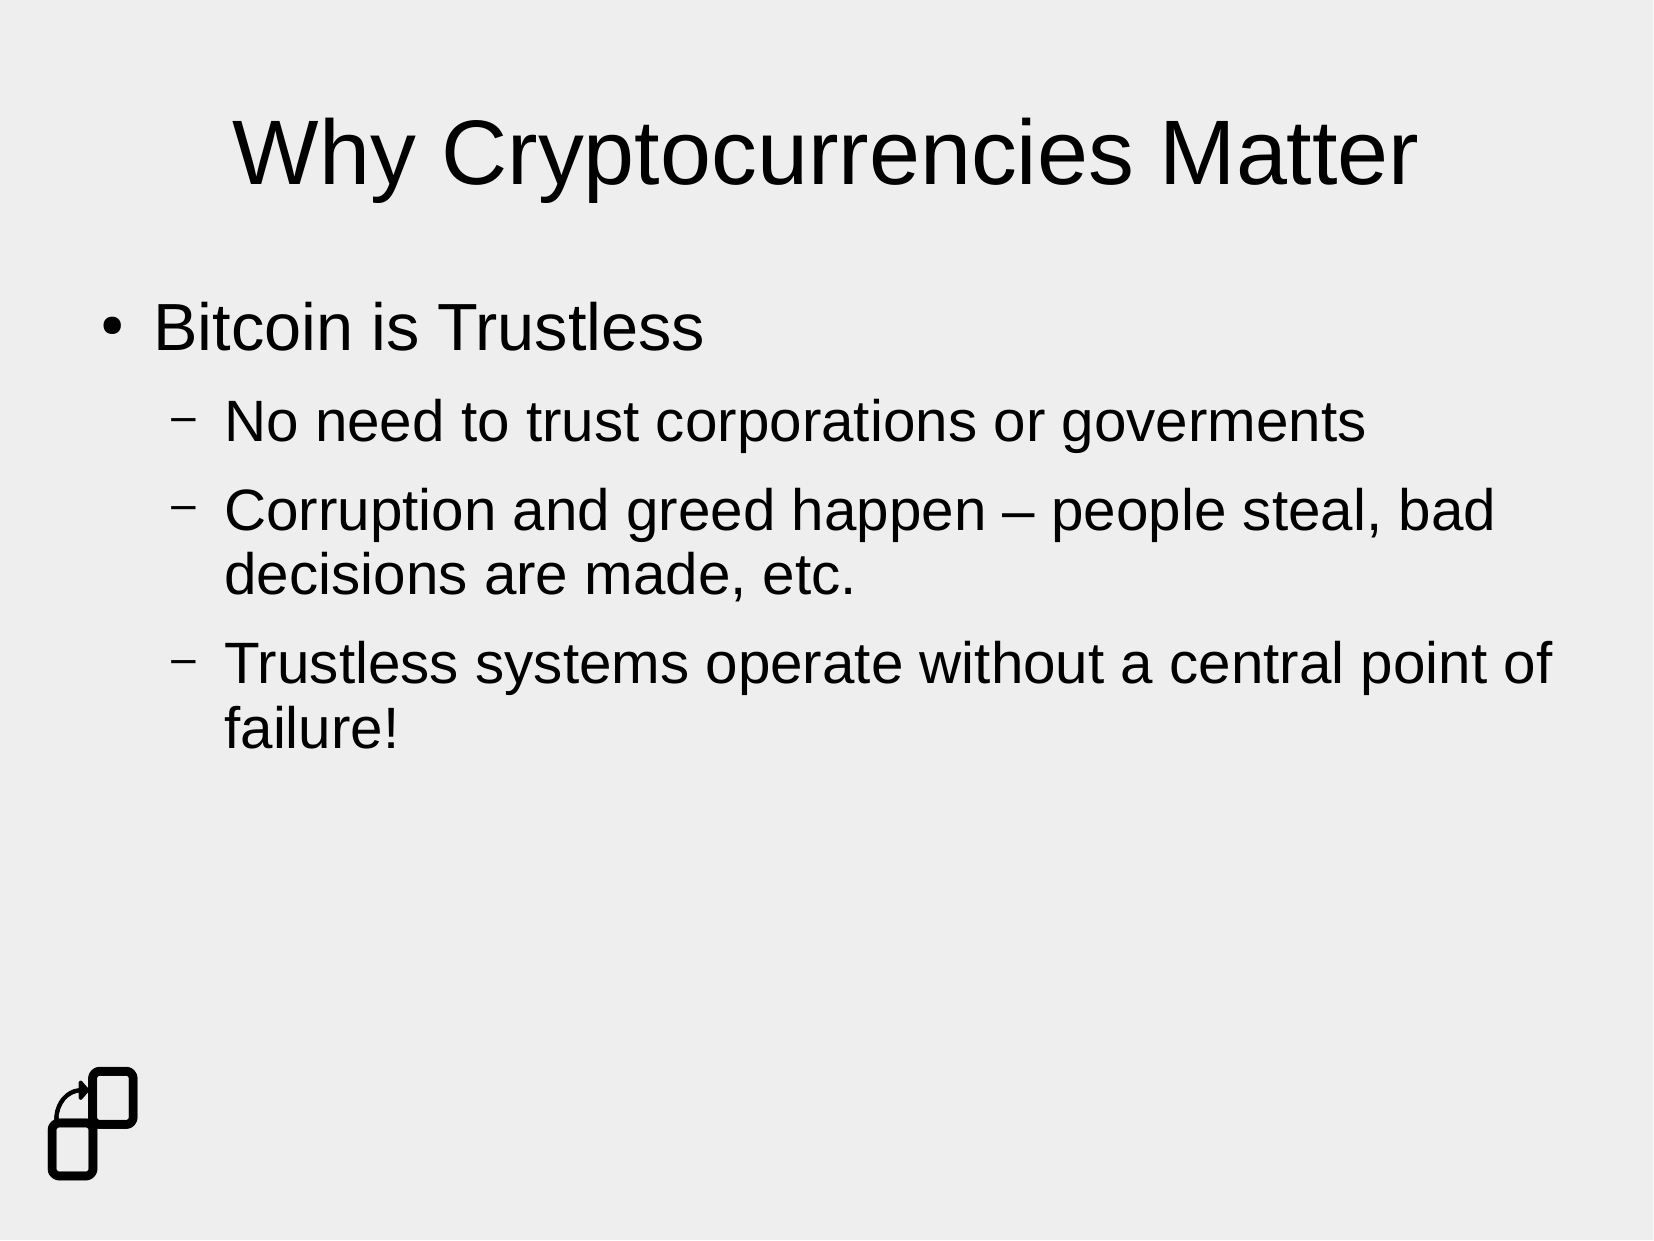

# Why Cryptocurrencies Matter
Bitcoin is Trustless
No need to trust corporations or goverments
Corruption and greed happen – people steal, bad decisions are made, etc.
Trustless systems operate without a central point of failure!